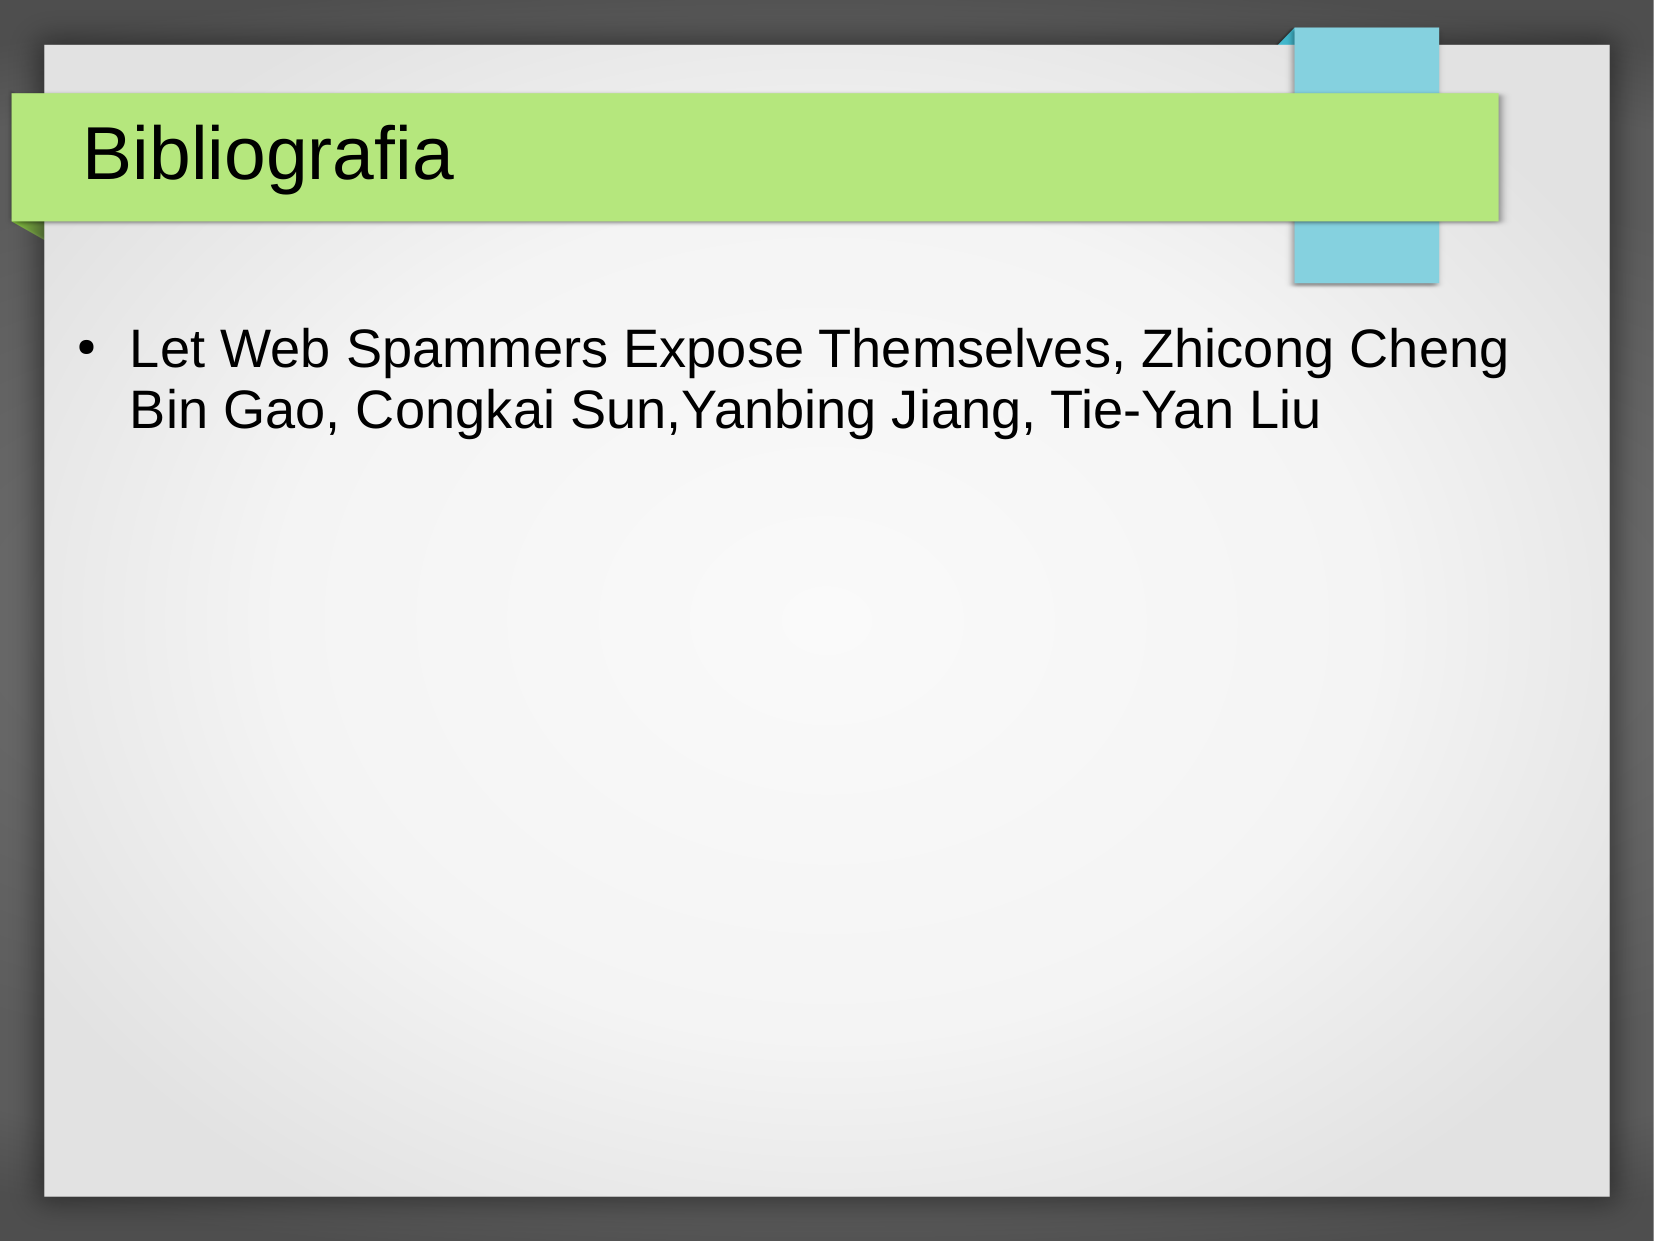

# Bibliografia
Let Web Spammers Expose Themselves, Zhicong Cheng Bin Gao, Congkai Sun,Yanbing Jiang, Tie-Yan Liu